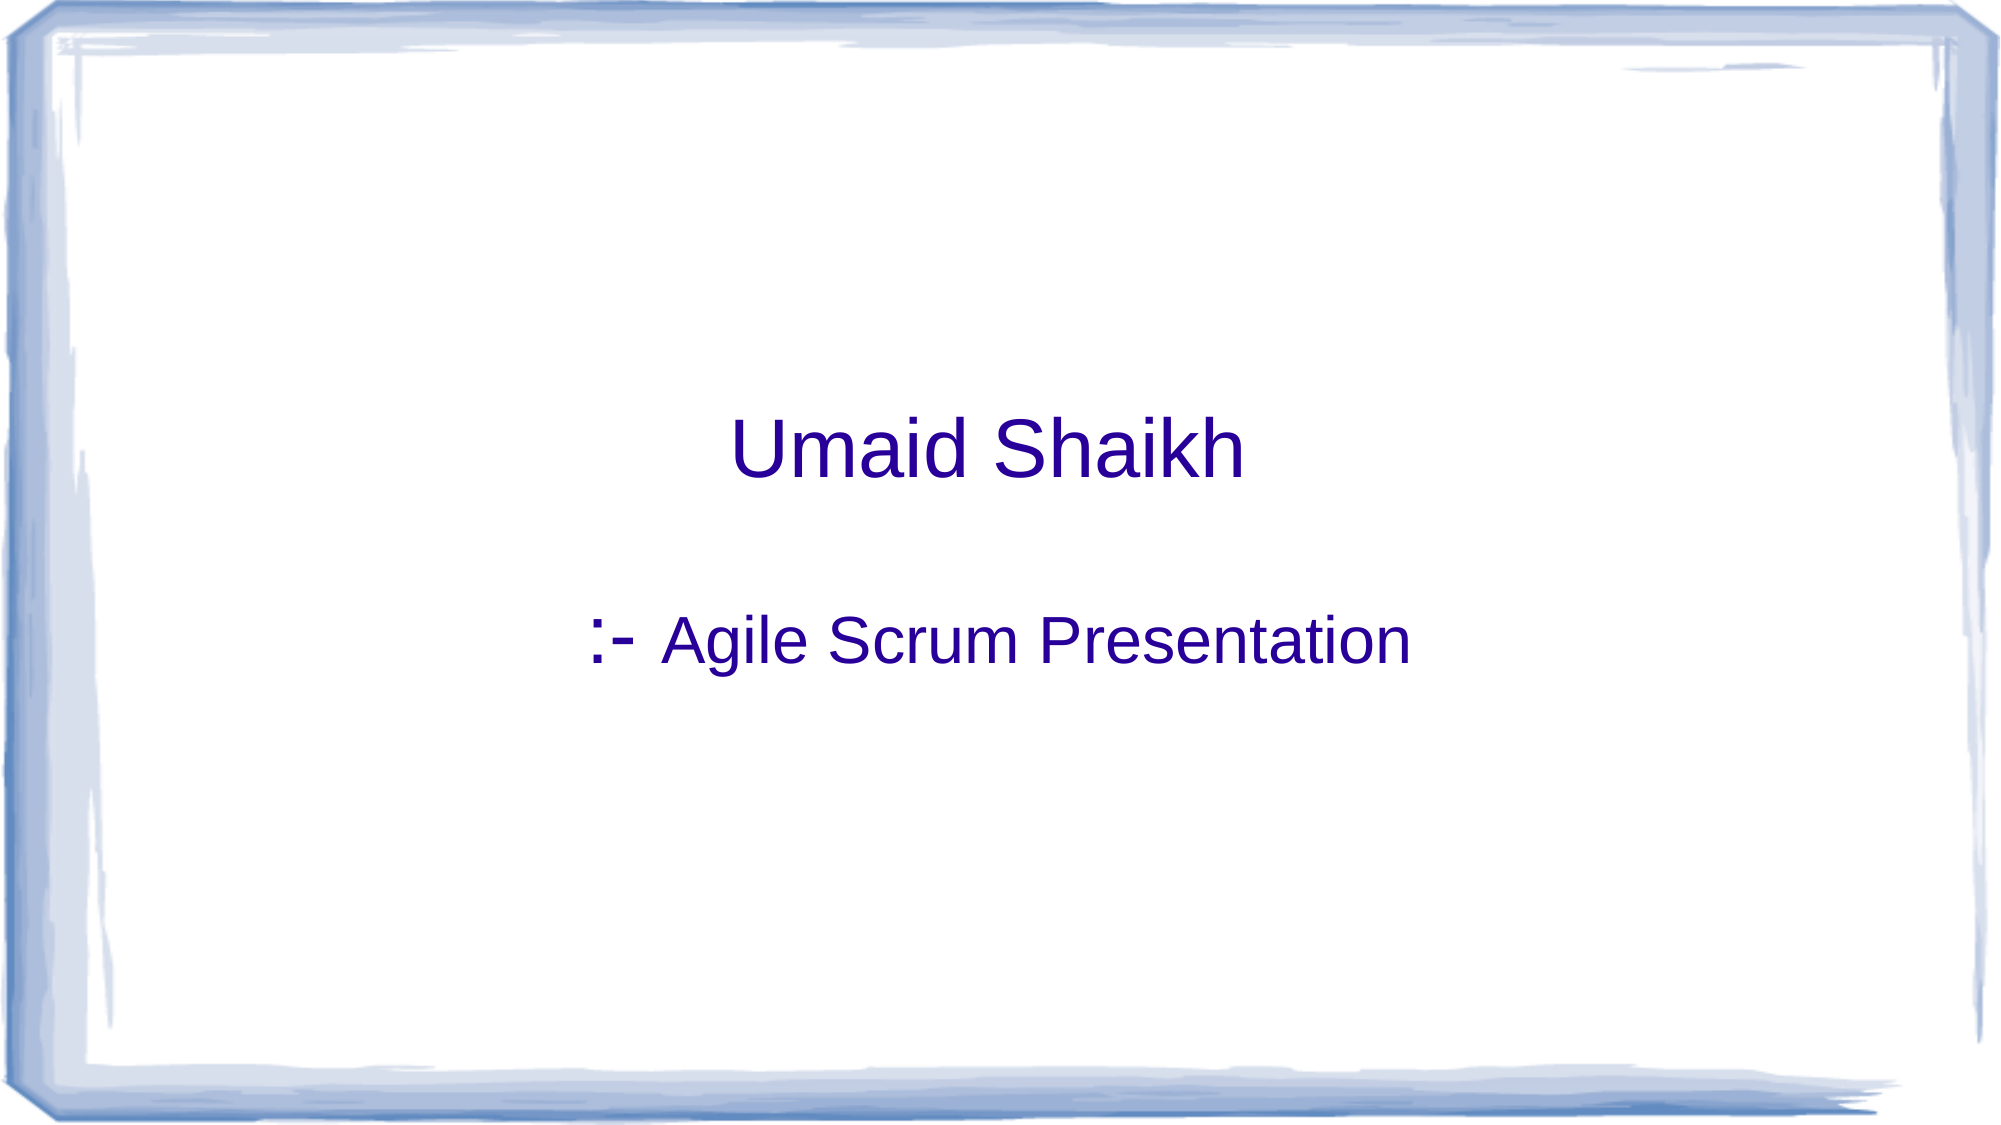

# Umaid Shaikh :- Agile Scrum Presentation